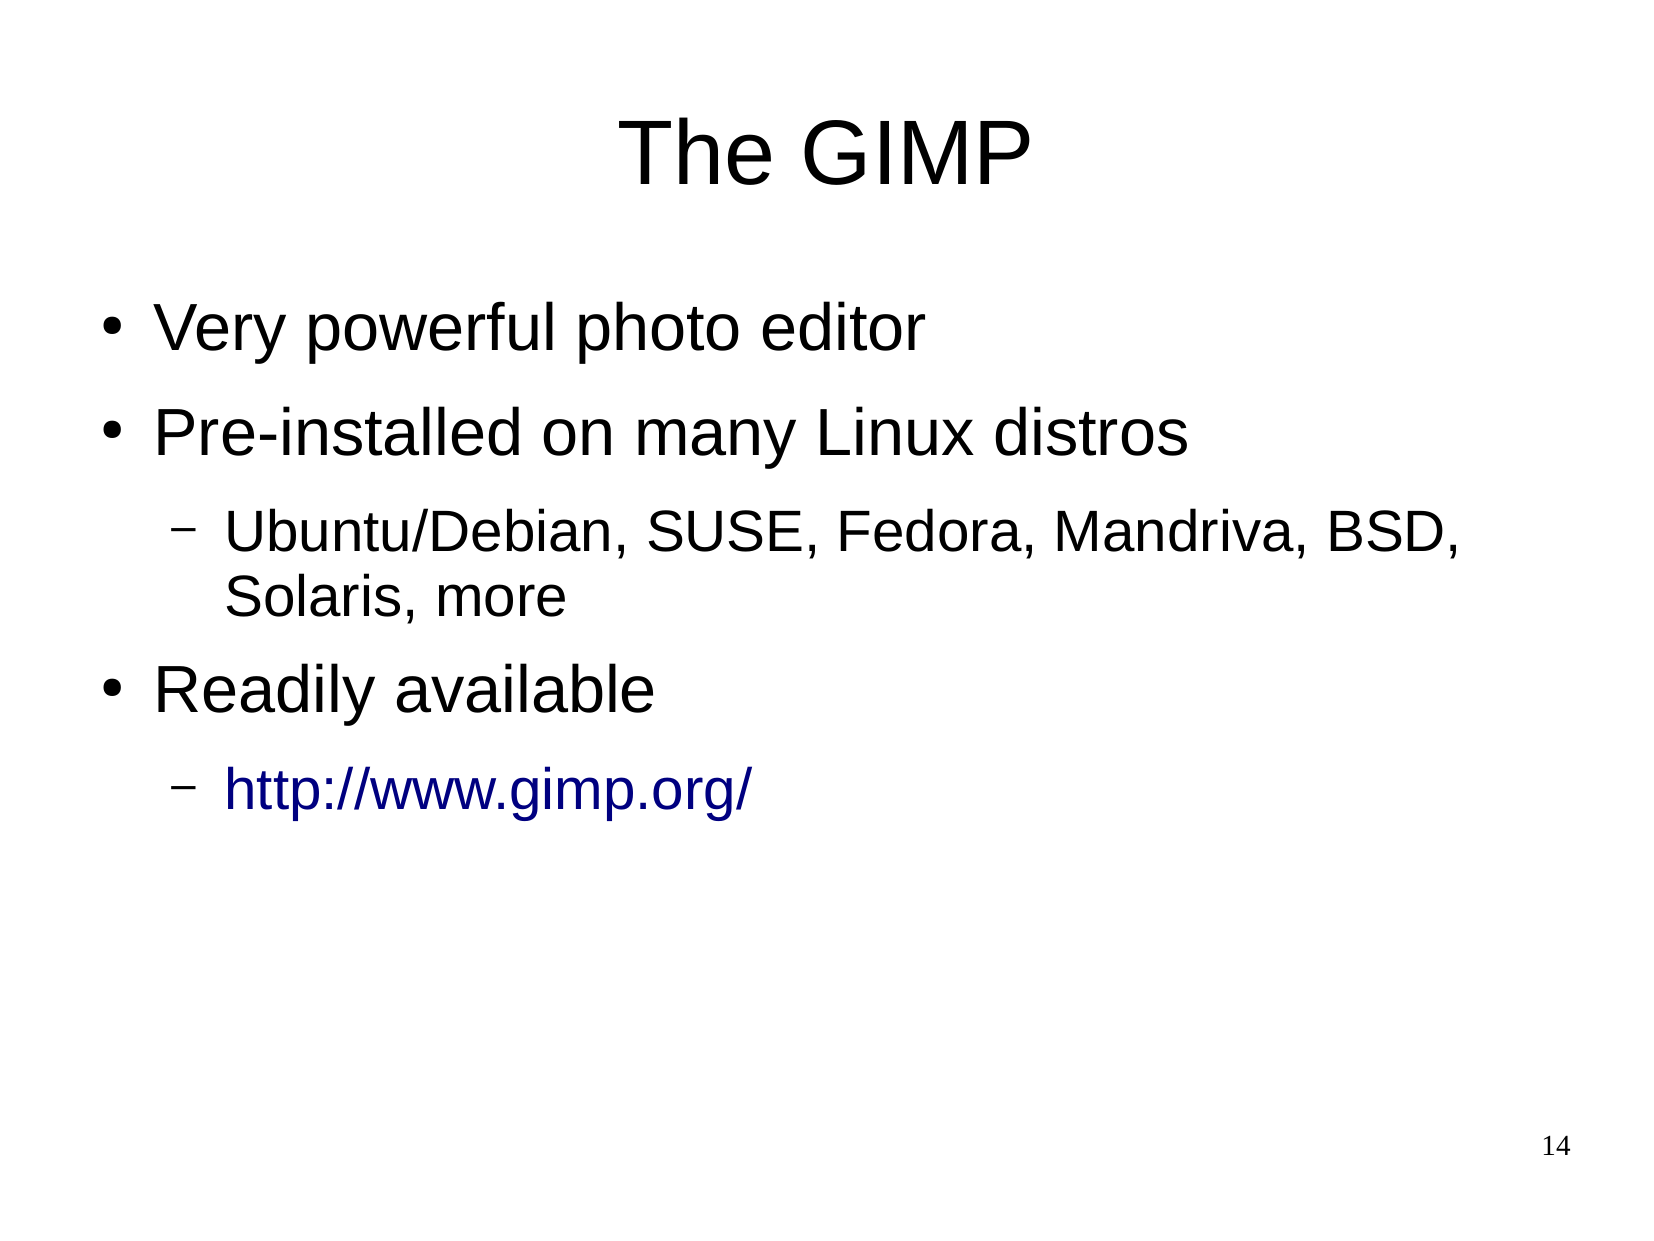

# The GIMP
Very powerful photo editor
Pre-installed on many Linux distros
Ubuntu/Debian, SUSE, Fedora, Mandriva, BSD, Solaris, more
Readily available
http://www.gimp.org/
14